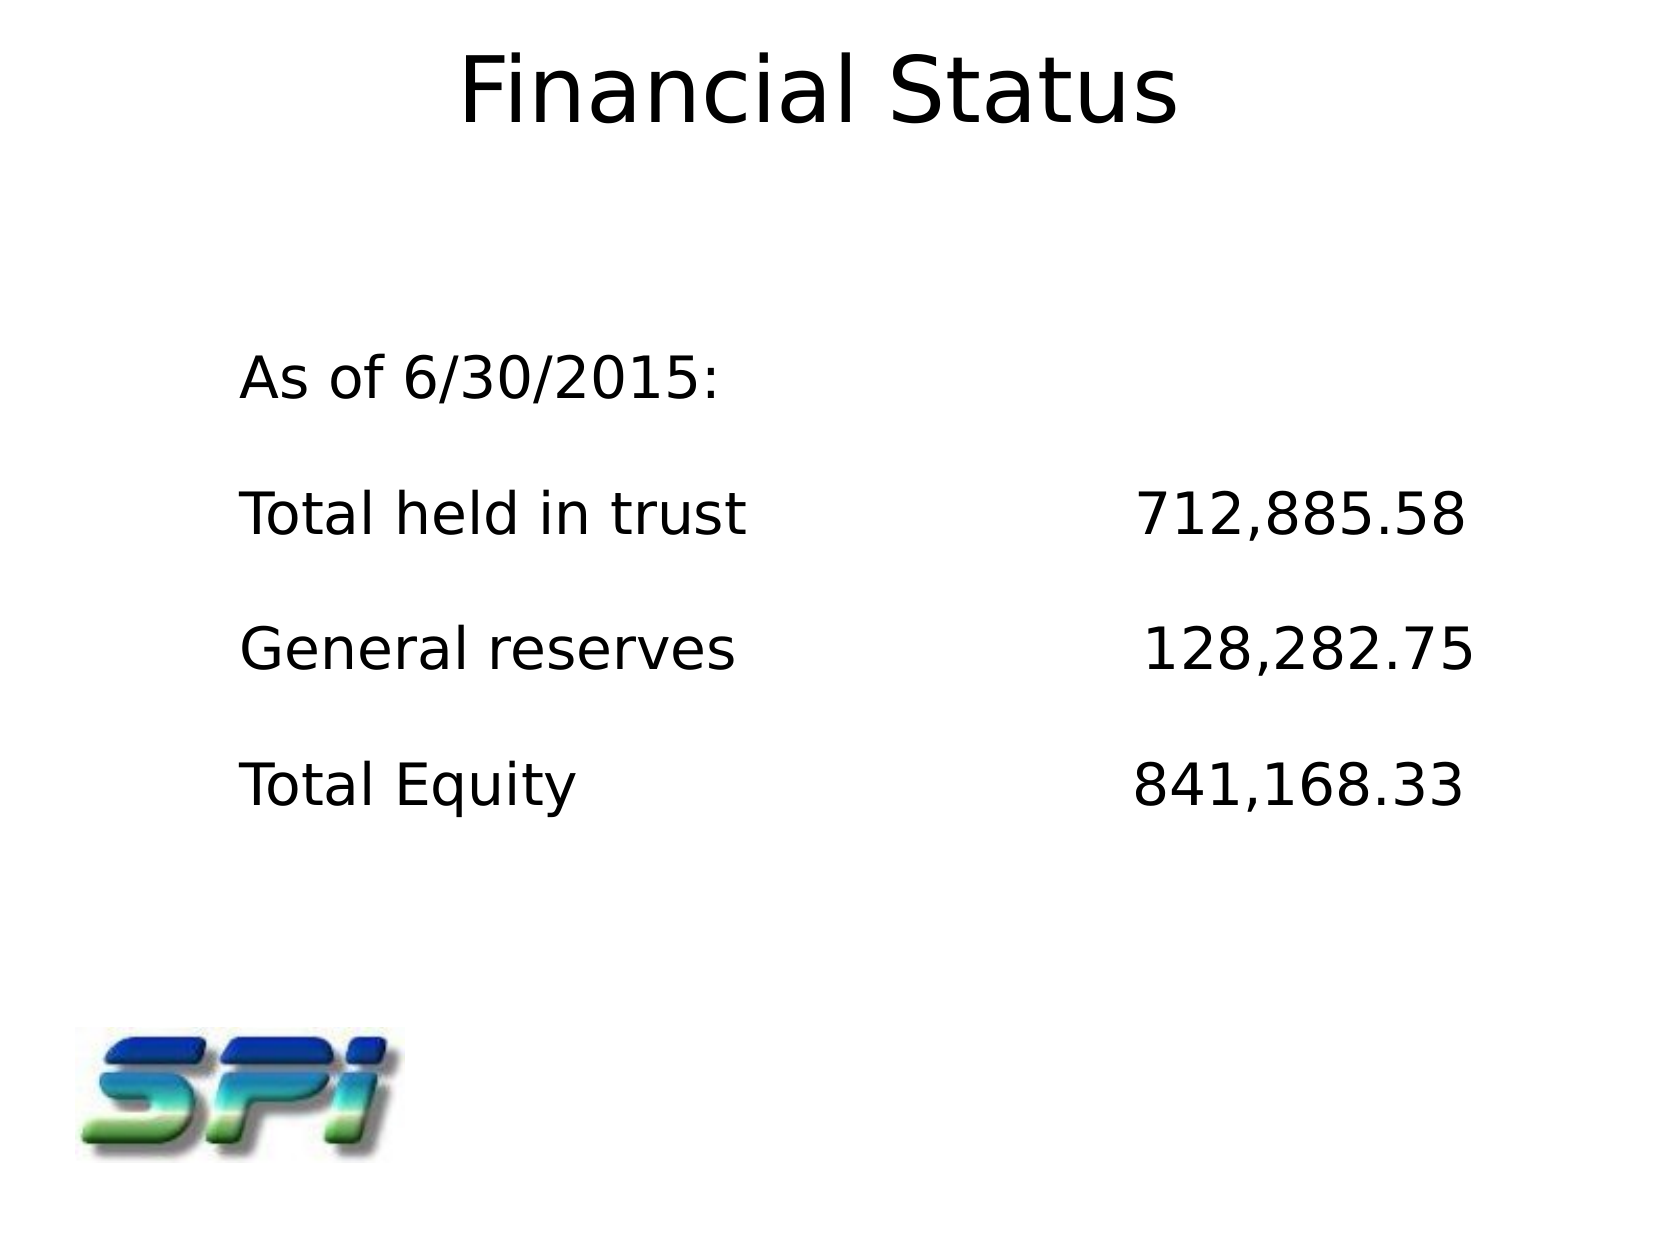

# Financial Status
As of 6/30/2015:
Total held in trust 712,885.58
General reserves 128,282.75
Total Equity 841,168.33